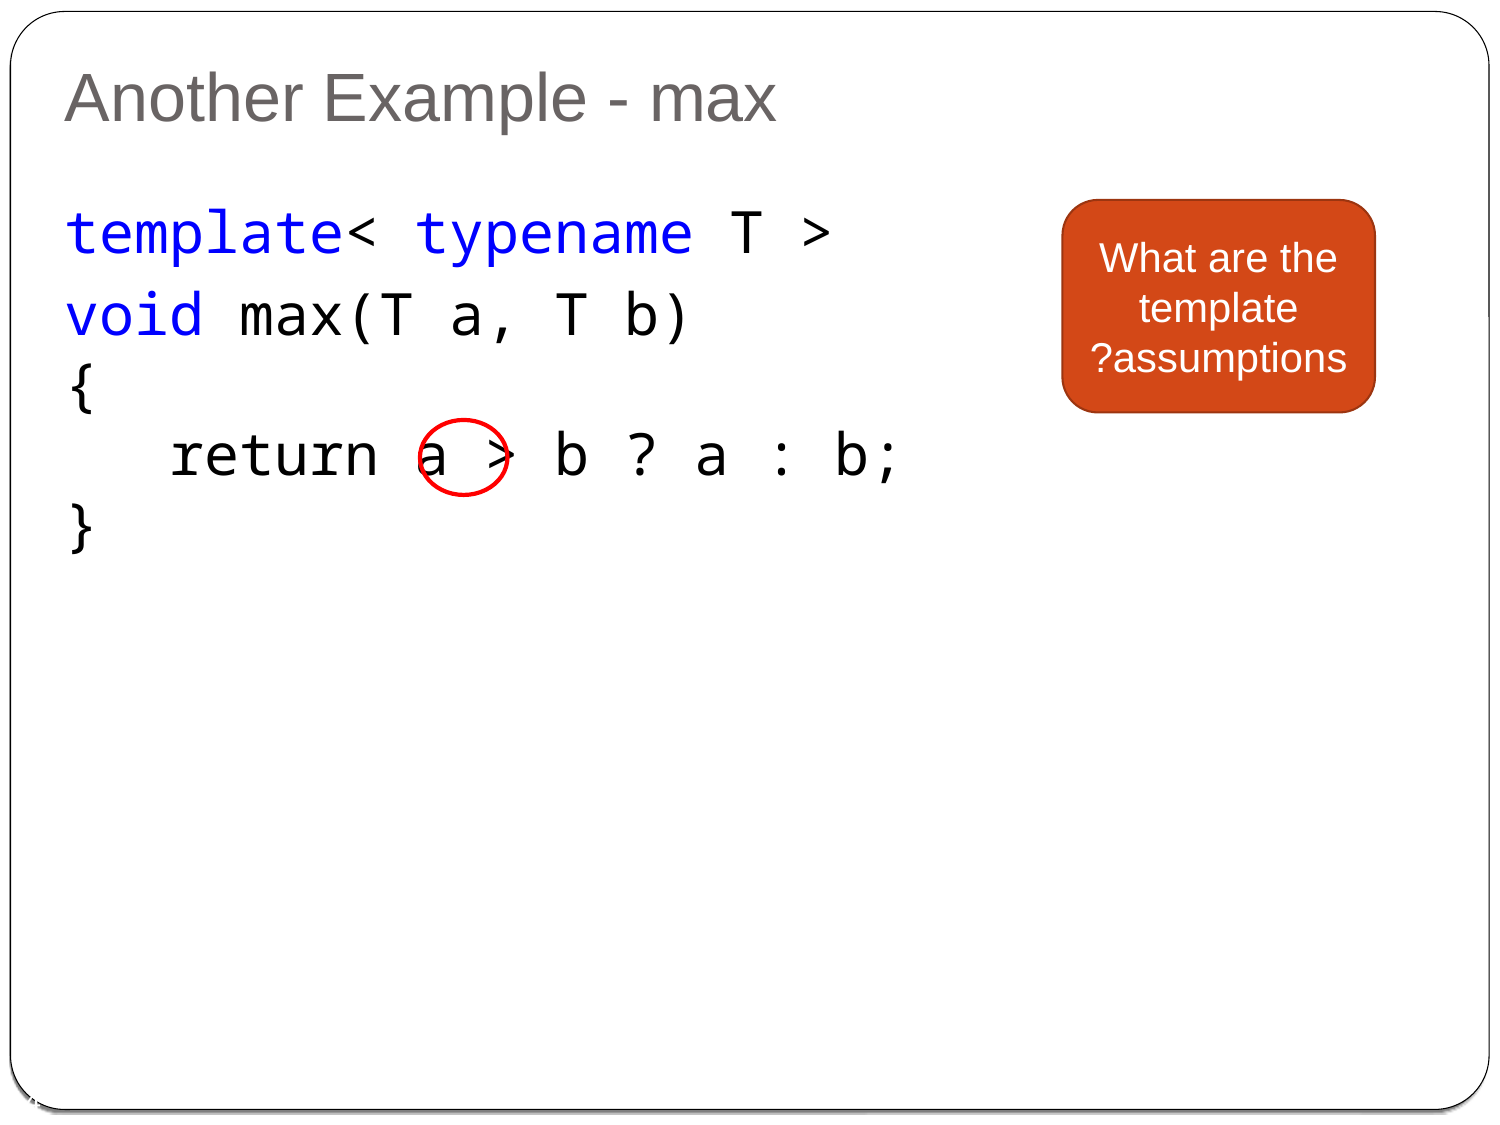

# Another Example - max
template< typename T >
void max(T a, T b)
{
   return a > b ? a : b;
}
What are the template assumptions?